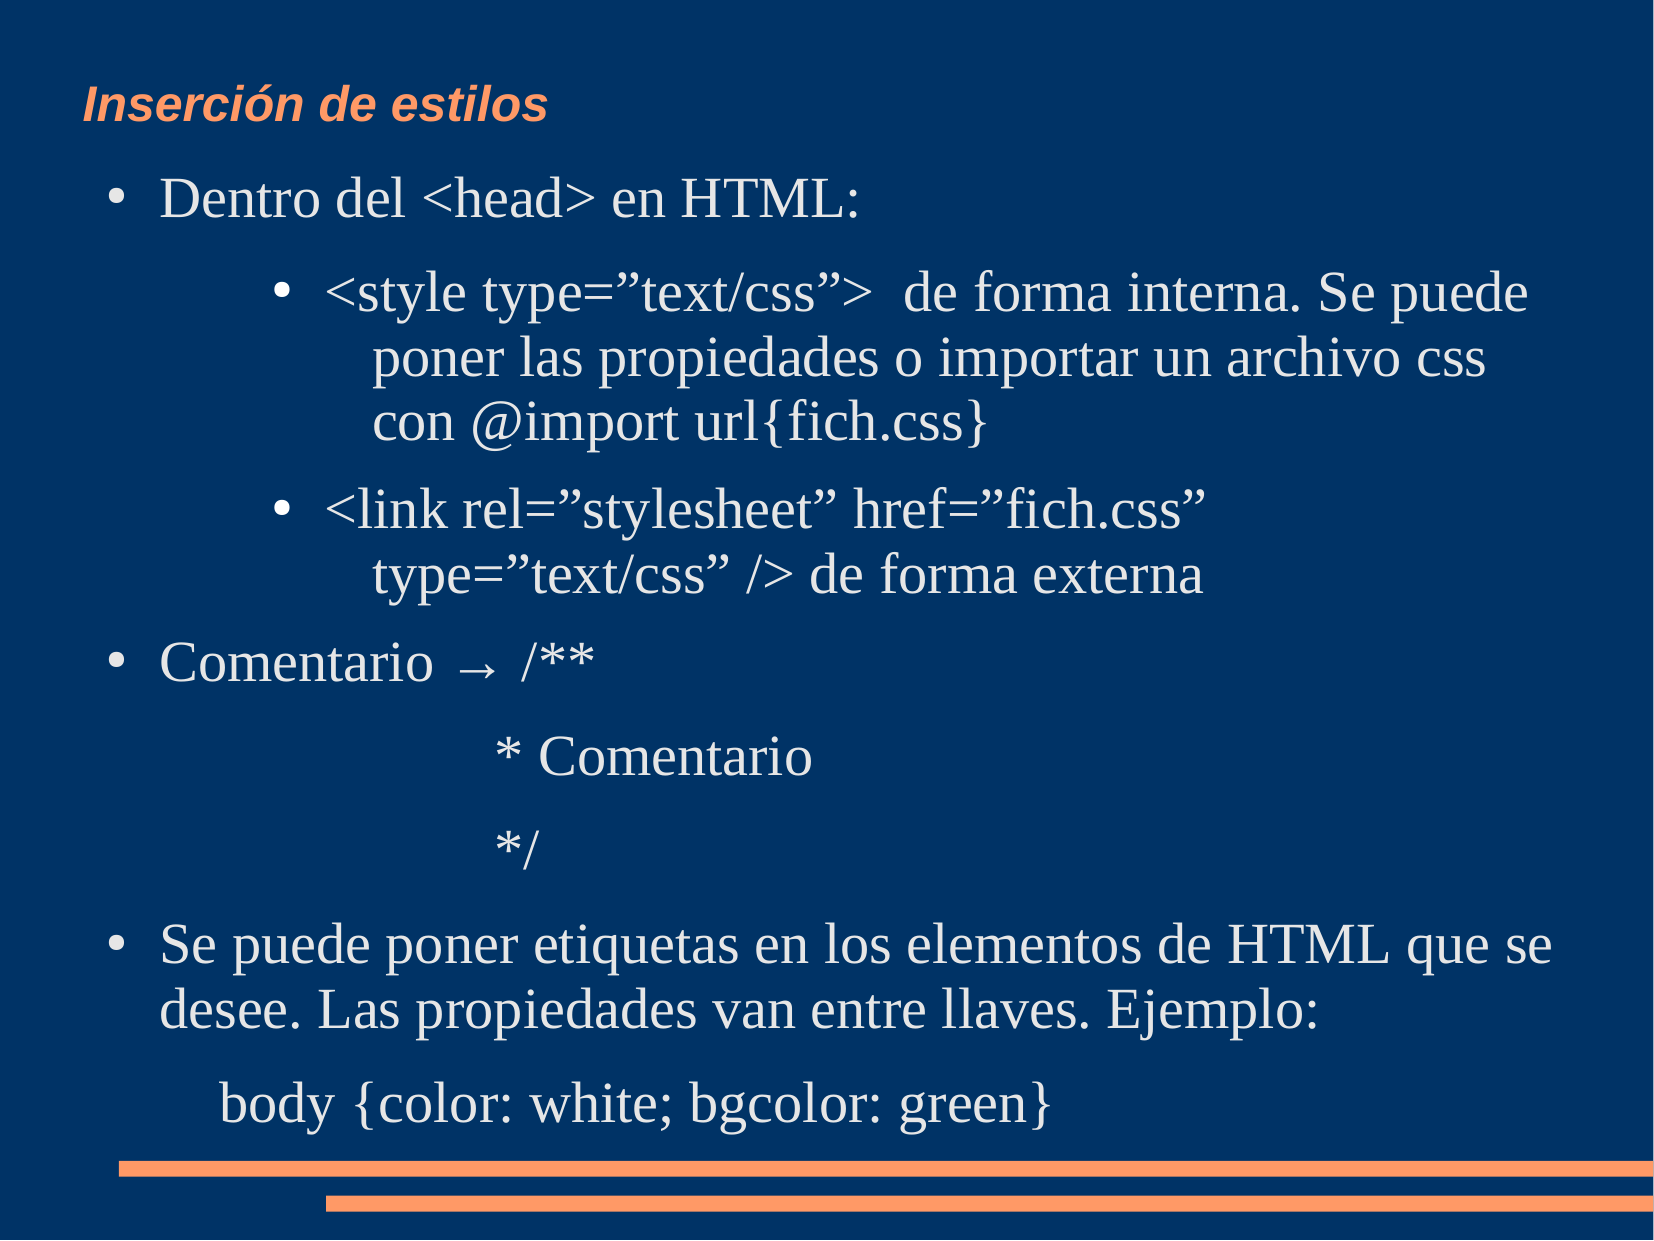

# Inserción de estilos
Dentro del <head> en HTML:
<style type=”text/css”> de forma interna. Se puede poner las propiedades o importar un archivo css con @import url{fich.css}
<link rel=”stylesheet” href=”fich.css” type=”text/css” /> de forma externa
Comentario → /**
 * Comentario
 */
Se puede poner etiquetas en los elementos de HTML que se desee. Las propiedades van entre llaves. Ejemplo:
 body {color: white; bgcolor: green}